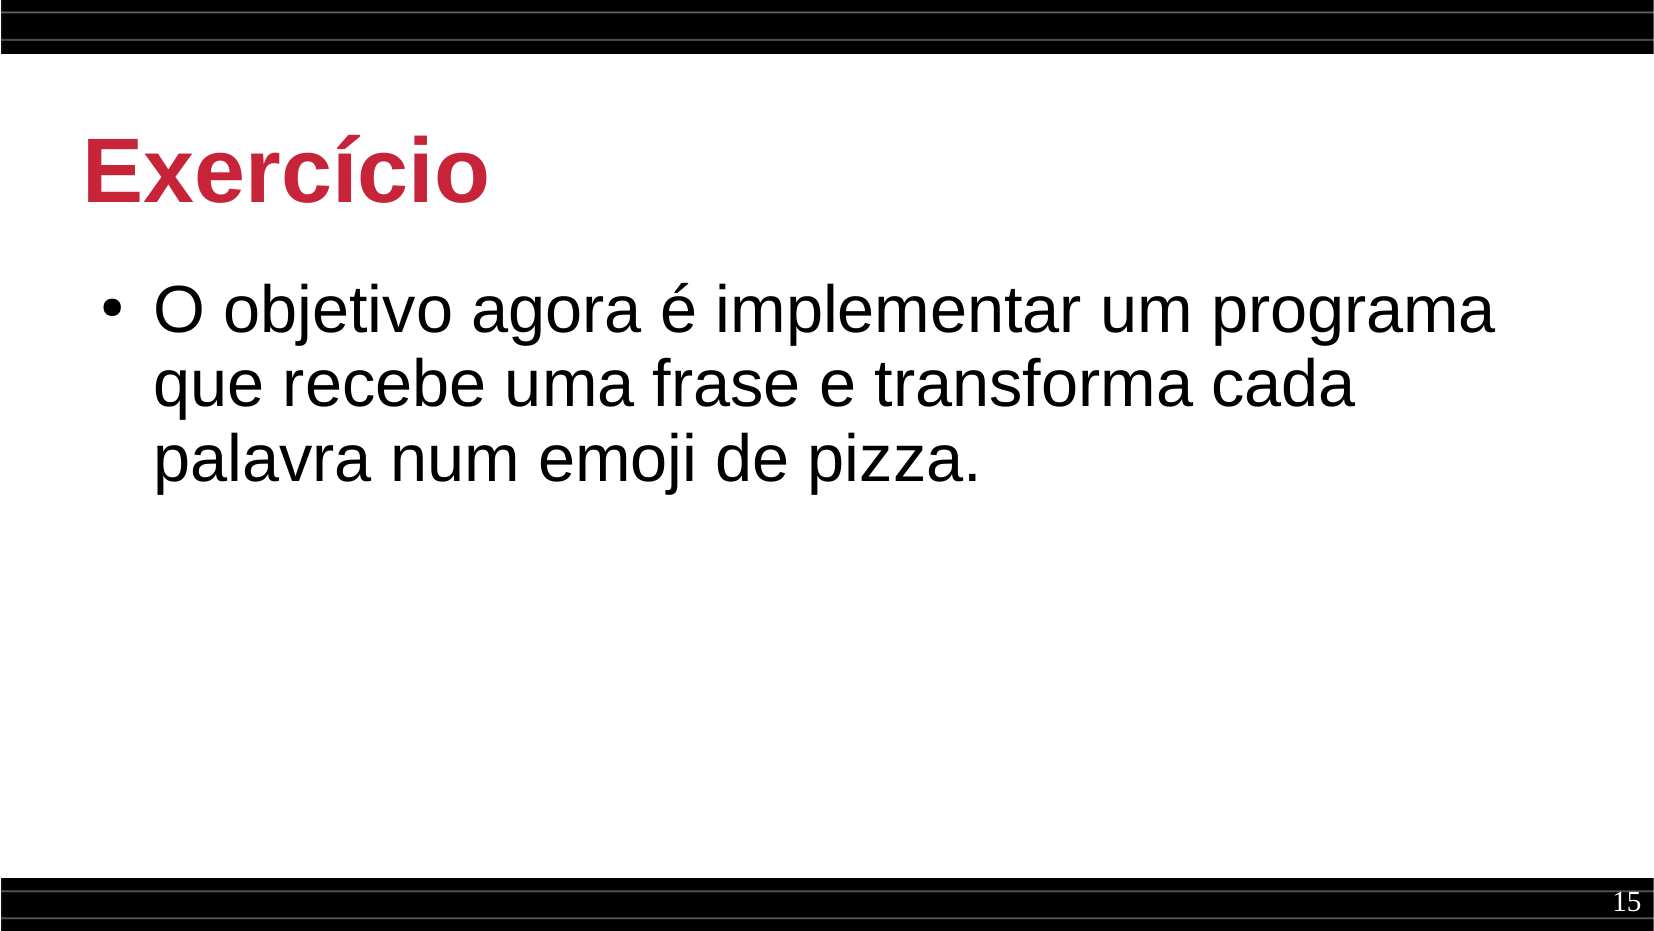

# Exercício
O objetivo agora é implementar um programa que recebe uma frase e transforma cada palavra num emoji de pizza.